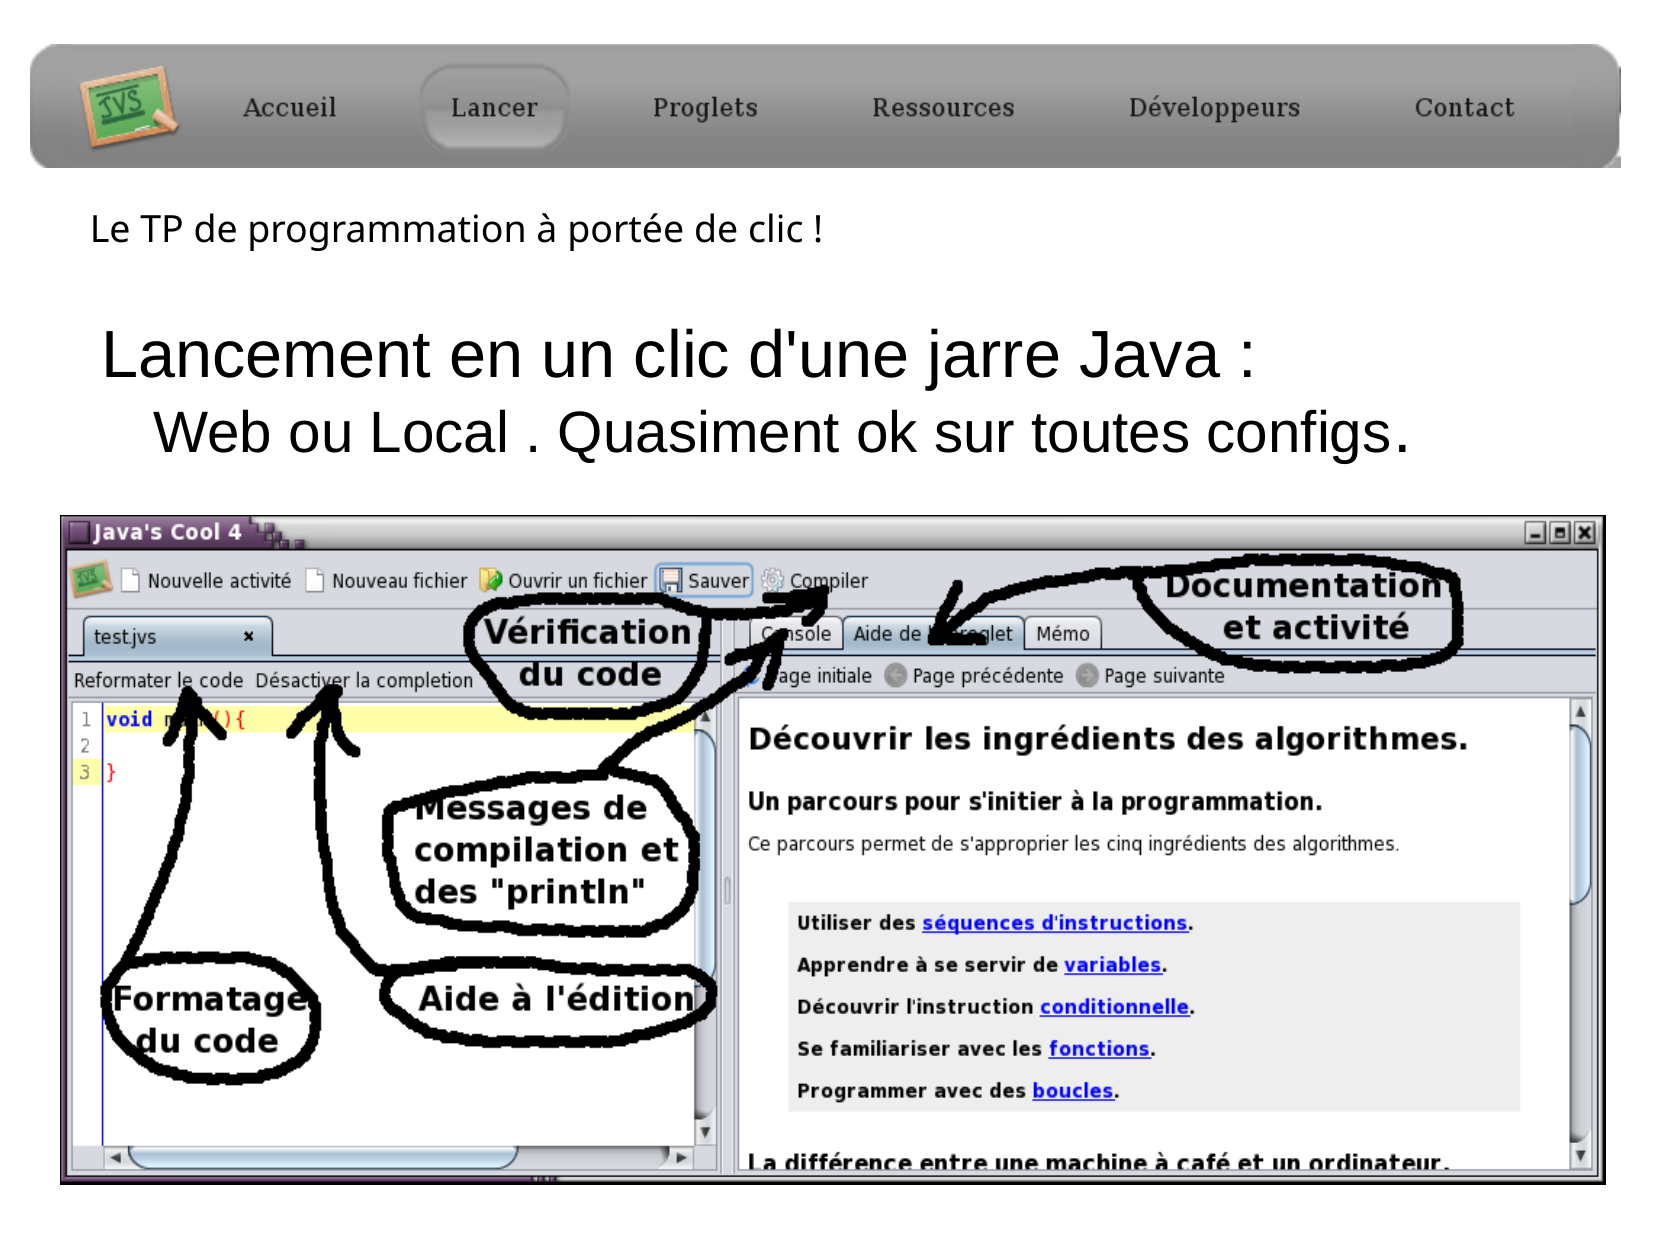

Le TP de programmation à portée de clic !
# Lancement en un clic d'une jarre Java :
Web ou Local . Quasiment ok sur toutes configs.